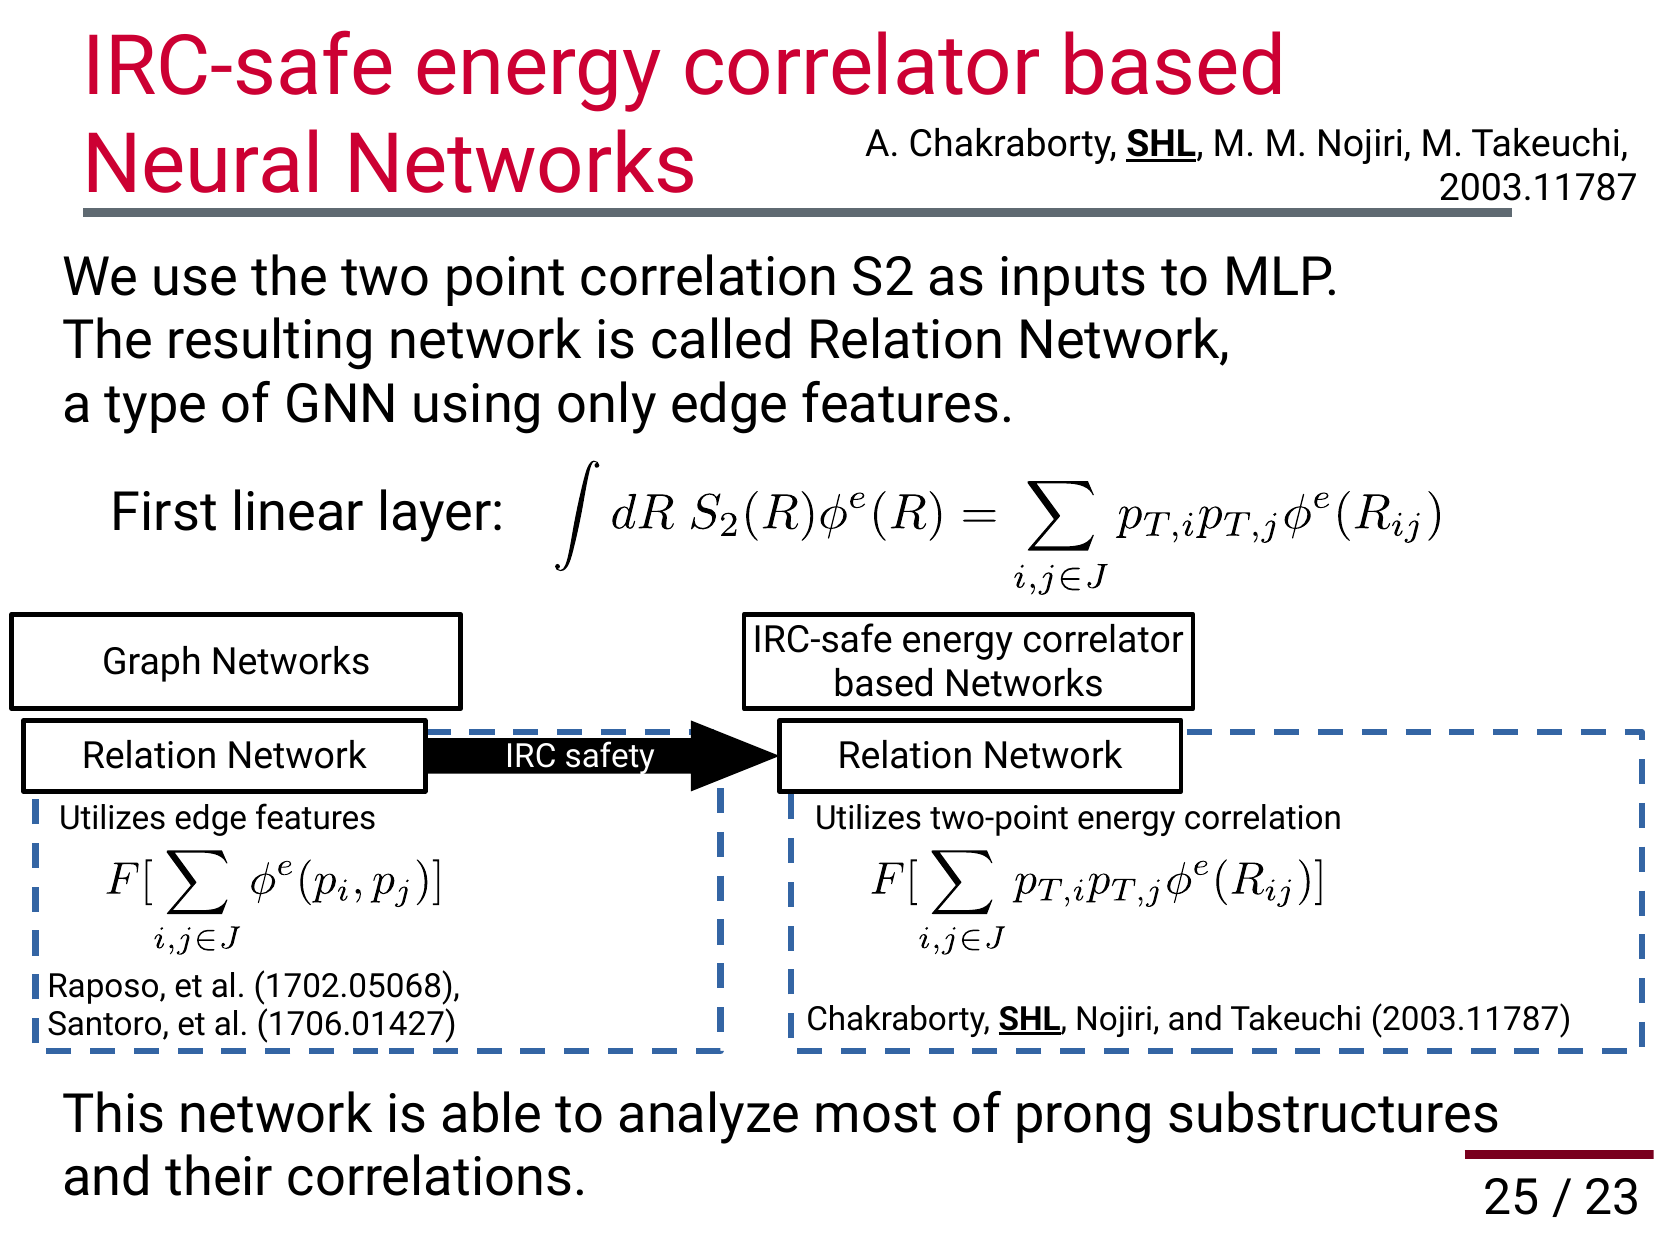

# IRC-safe energy correlator based Neural Networks
A. Chakraborty, SHL, M. M. Nojiri, M. Takeuchi,
2003.11787
We use the two point correlation S2 as inputs to MLP.
The resulting network is called Relation Network,
a type of GNN using only edge features.
First linear layer:
Graph Networks
IRC-safe energy correlator
based Networks
Relation Network
IRC safety
Relation Network
Utilizes edge features
Utilizes two-point energy correlation
Raposo, et al. (1702.05068),
Santoro, et al. (1706.01427)
Chakraborty, SHL, Nojiri, and Takeuchi (2003.11787)
This network is able to analyze most of prong substructures
and their correlations.
25